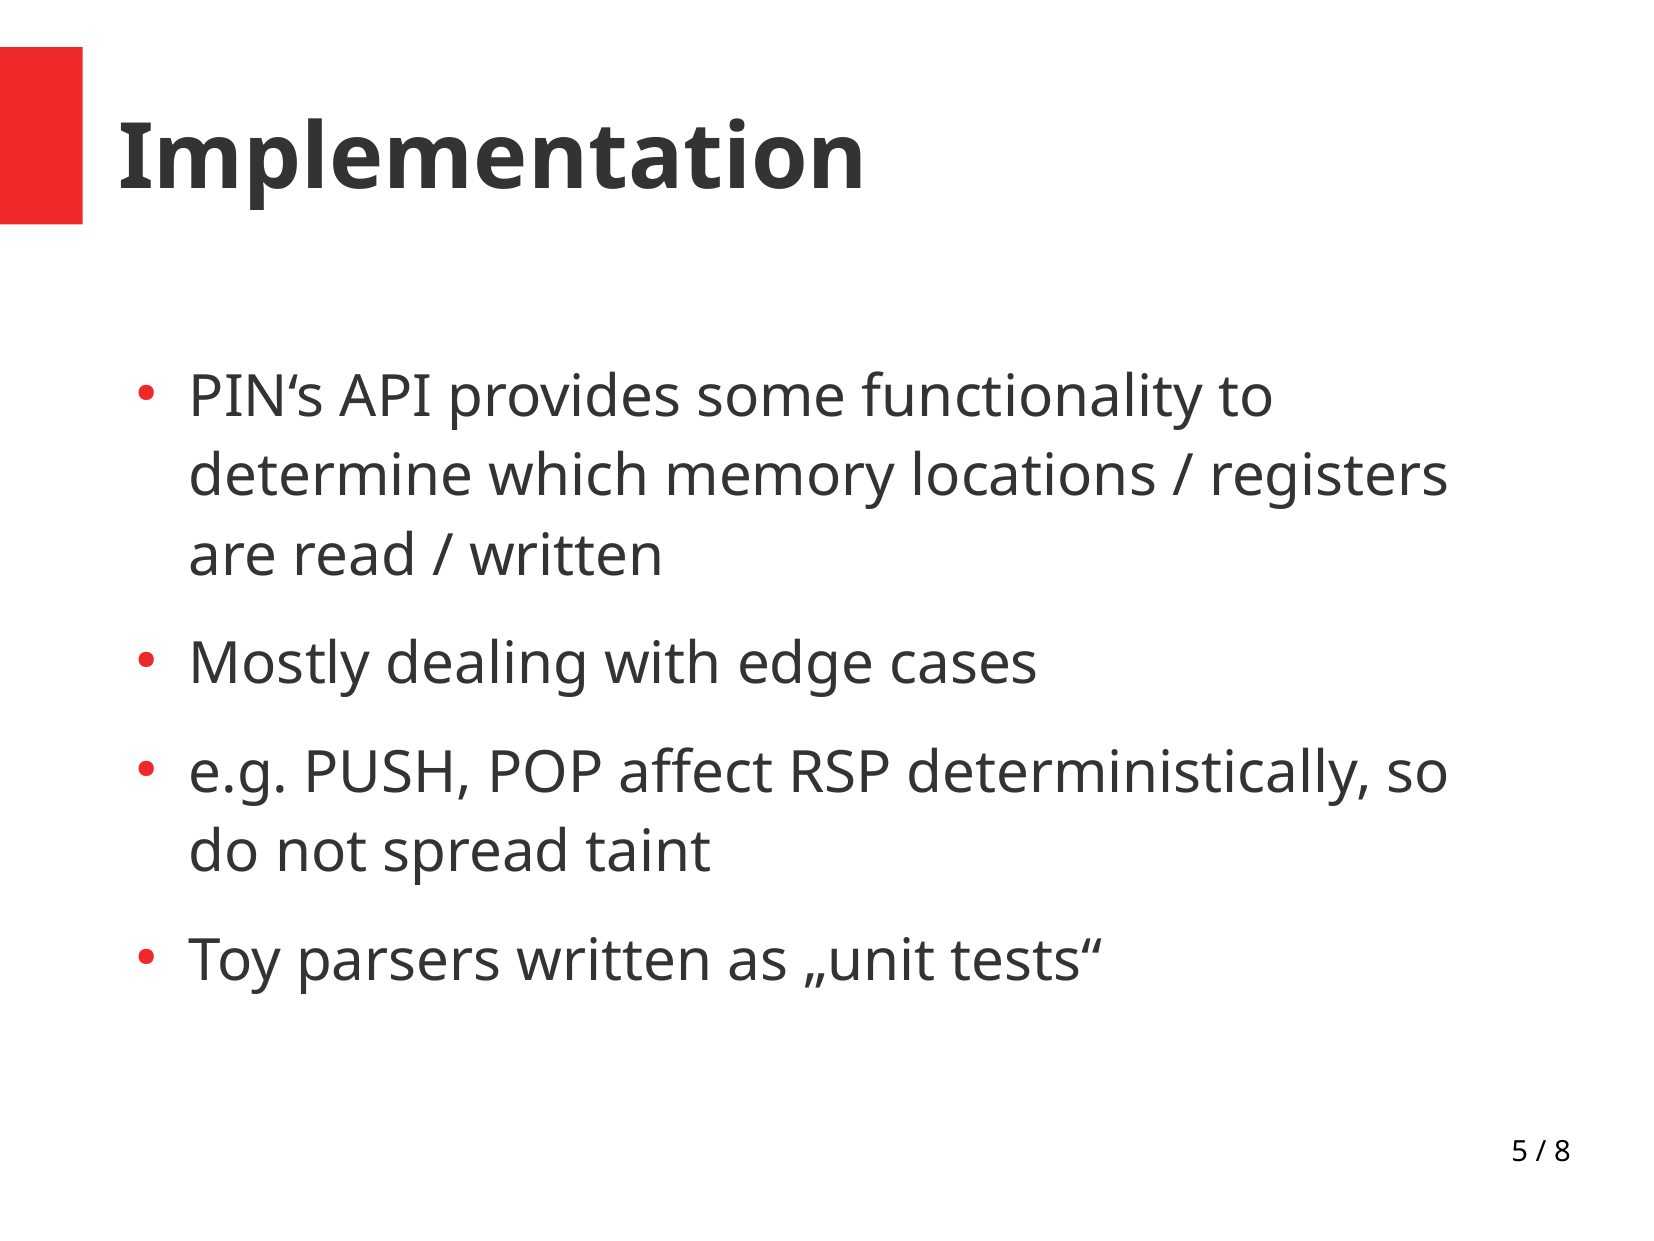

# Implementation
PIN‘s API provides some functionality to determine which memory locations / registers are read / written
Mostly dealing with edge cases
e.g. PUSH, POP affect RSP deterministically, so do not spread taint
Toy parsers written as „unit tests“
5